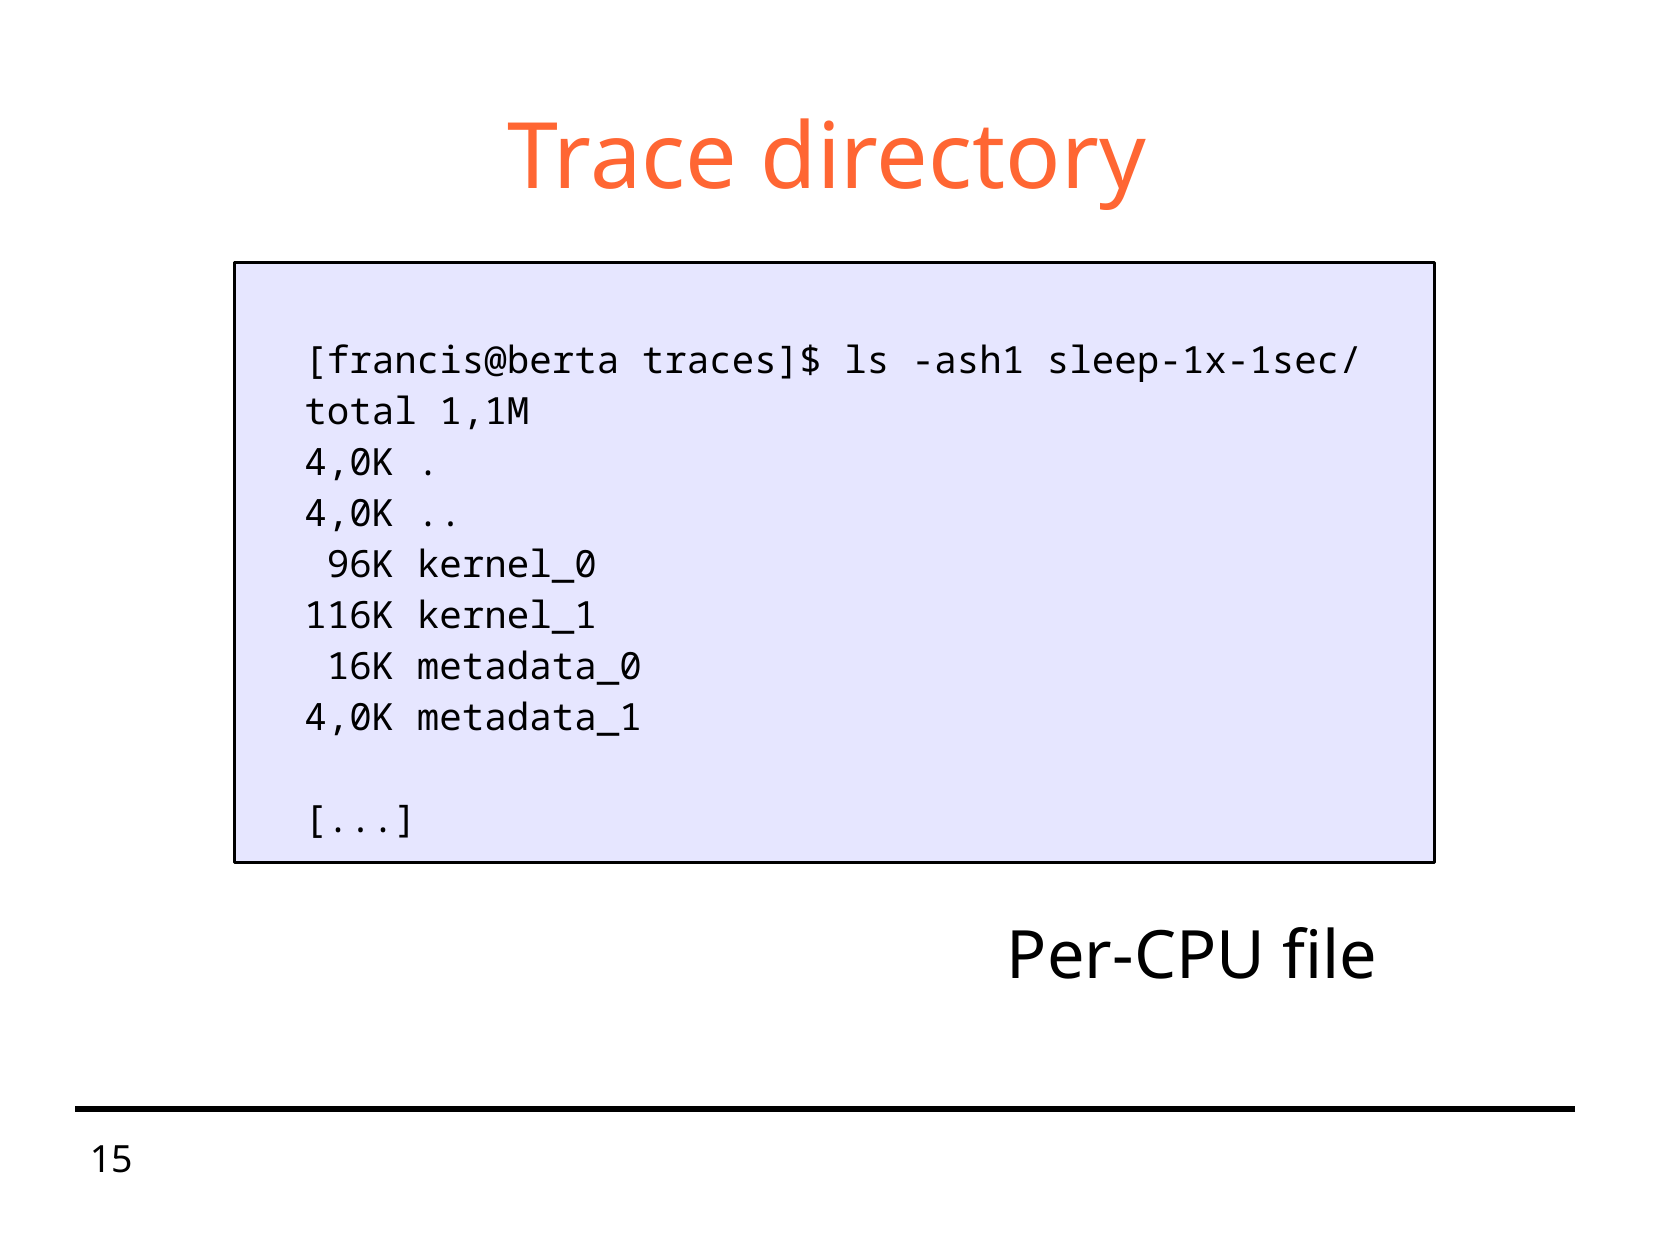

# Trace directory
[francis@berta traces]$ ls -ash1 sleep-1x-1sec/
total 1,1M
4,0K .
4,0K ..
 96K kernel_0
116K kernel_1
 16K metadata_0
4,0K metadata_1
[...]
Per-CPU file